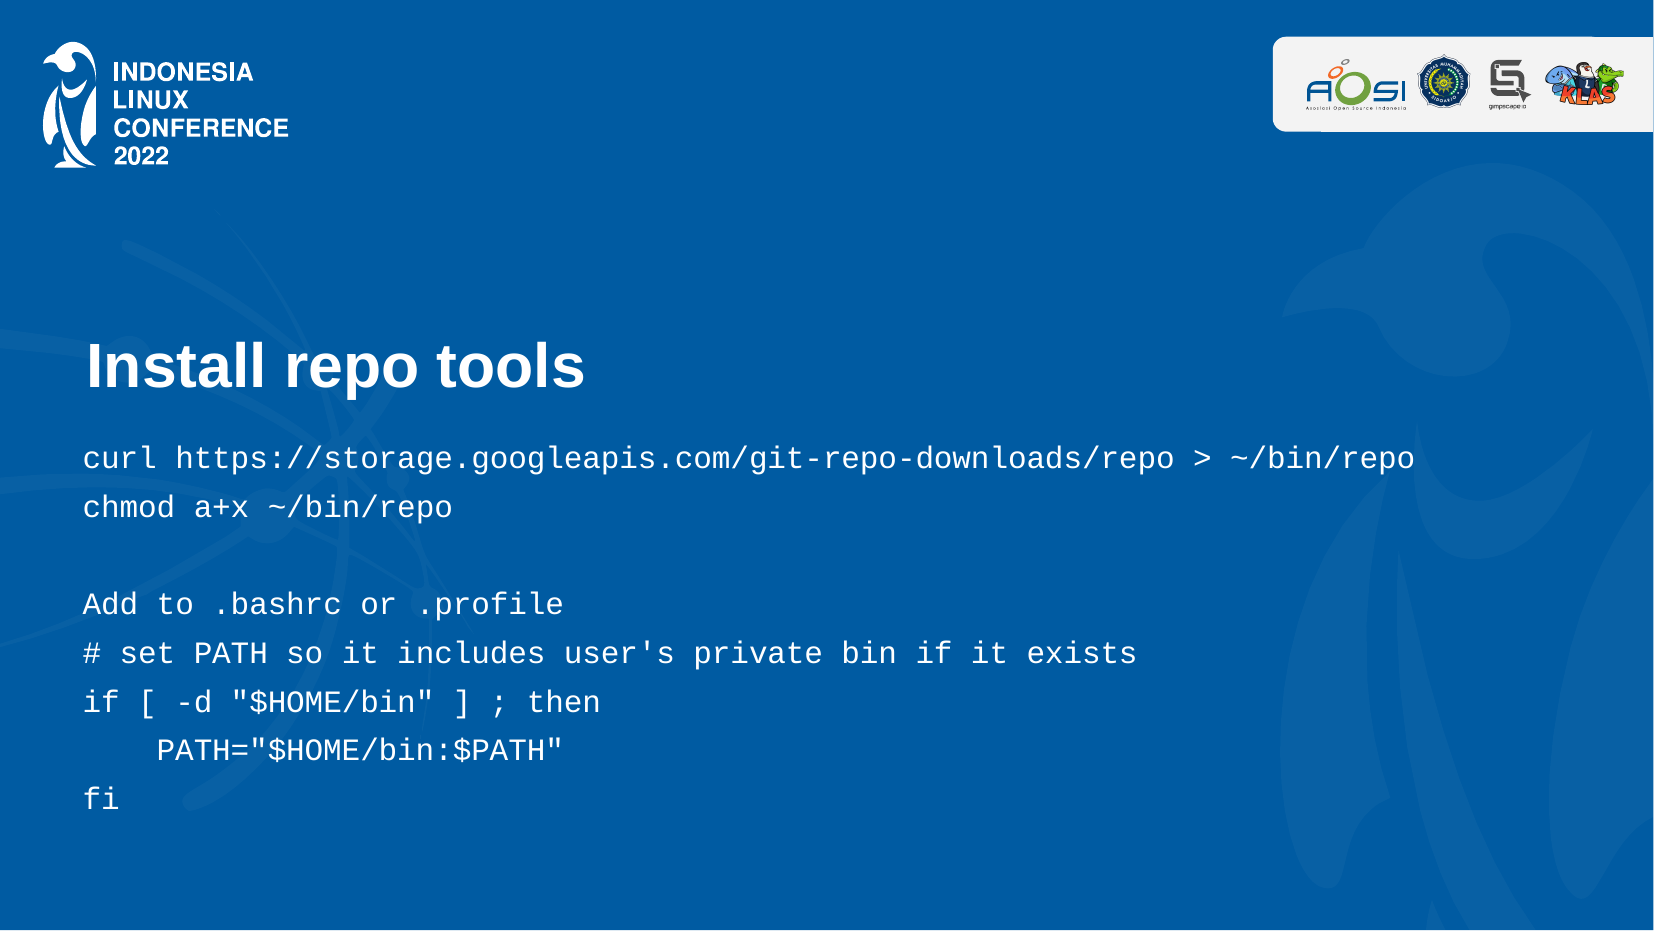

# Install repo tools
curl https://storage.googleapis.com/git-repo-downloads/repo > ~/bin/repo
chmod a+x ~/bin/repo
Add to .bashrc or .profile
# set PATH so it includes user's private bin if it exists
if [ -d "$HOME/bin" ] ; then
 PATH="$HOME/bin:$PATH"
fi